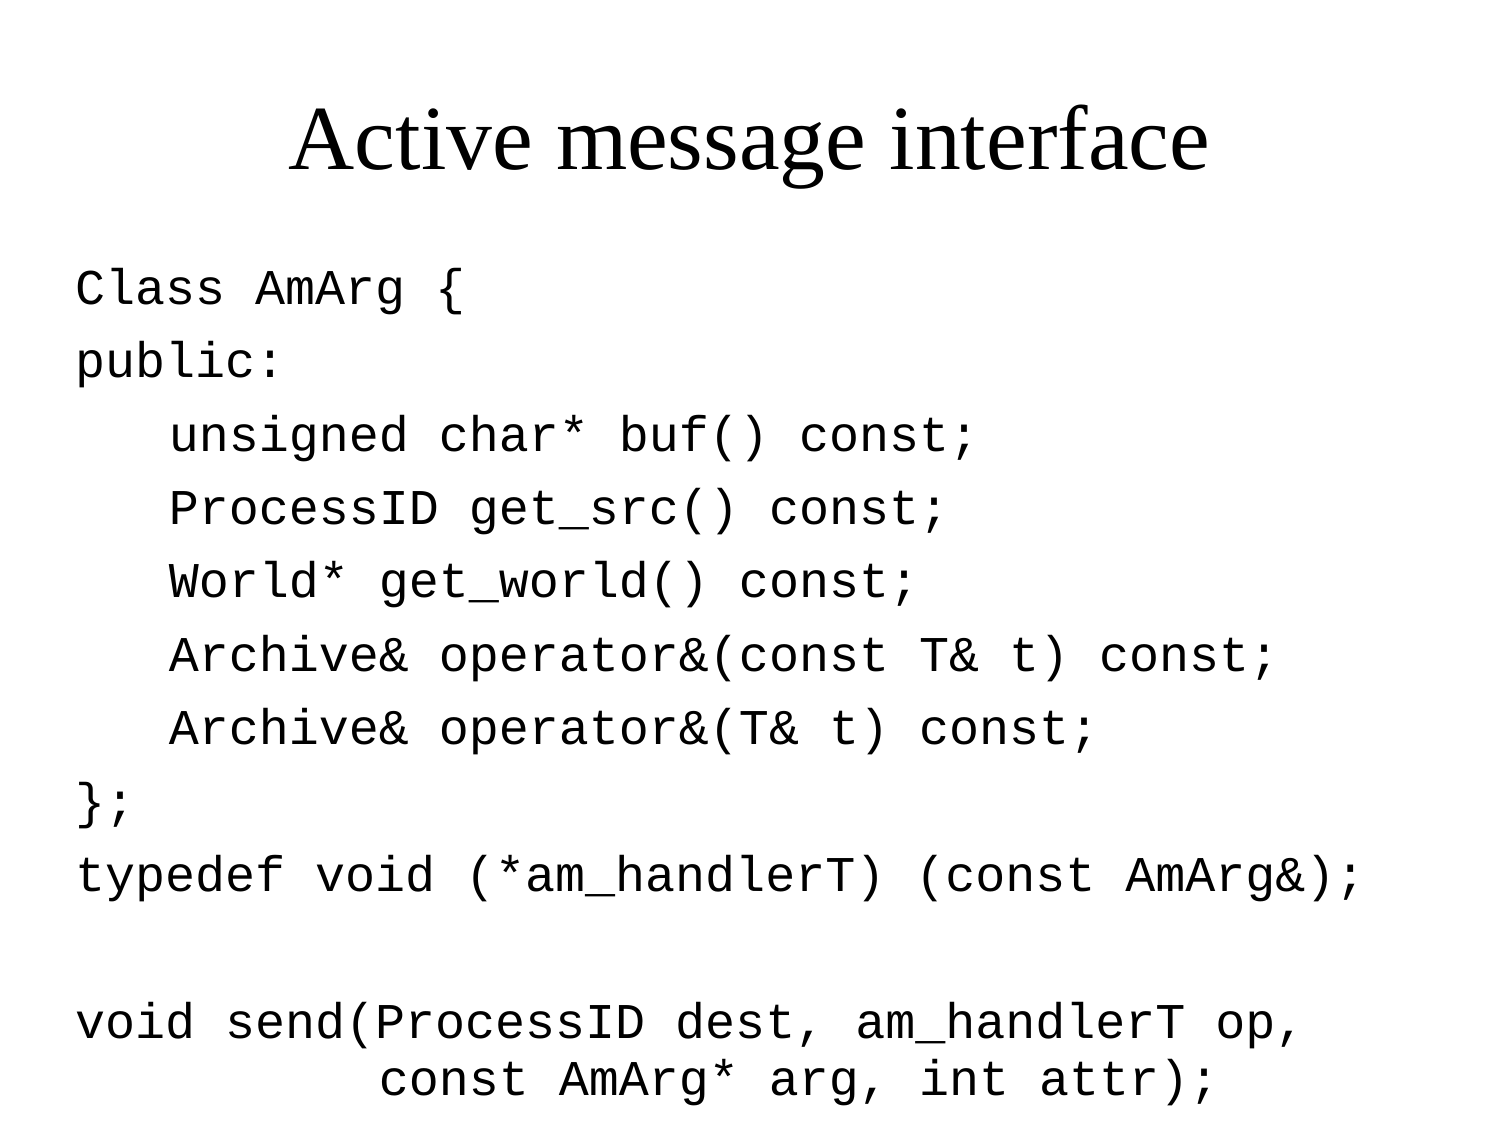

# Active message interface
Class AmArg {
public:
 	unsigned char* buf() const;
 	ProcessID get_src() const;
 	World* get_world() const;
 	Archive& operator&(const T& t) const;
 	Archive& operator&(T& t) const;
};
typedef void (*am_handlerT) (const AmArg&);
void send(ProcessID dest, am_handlerT op,
 	 	 const AmArg* arg, int attr);